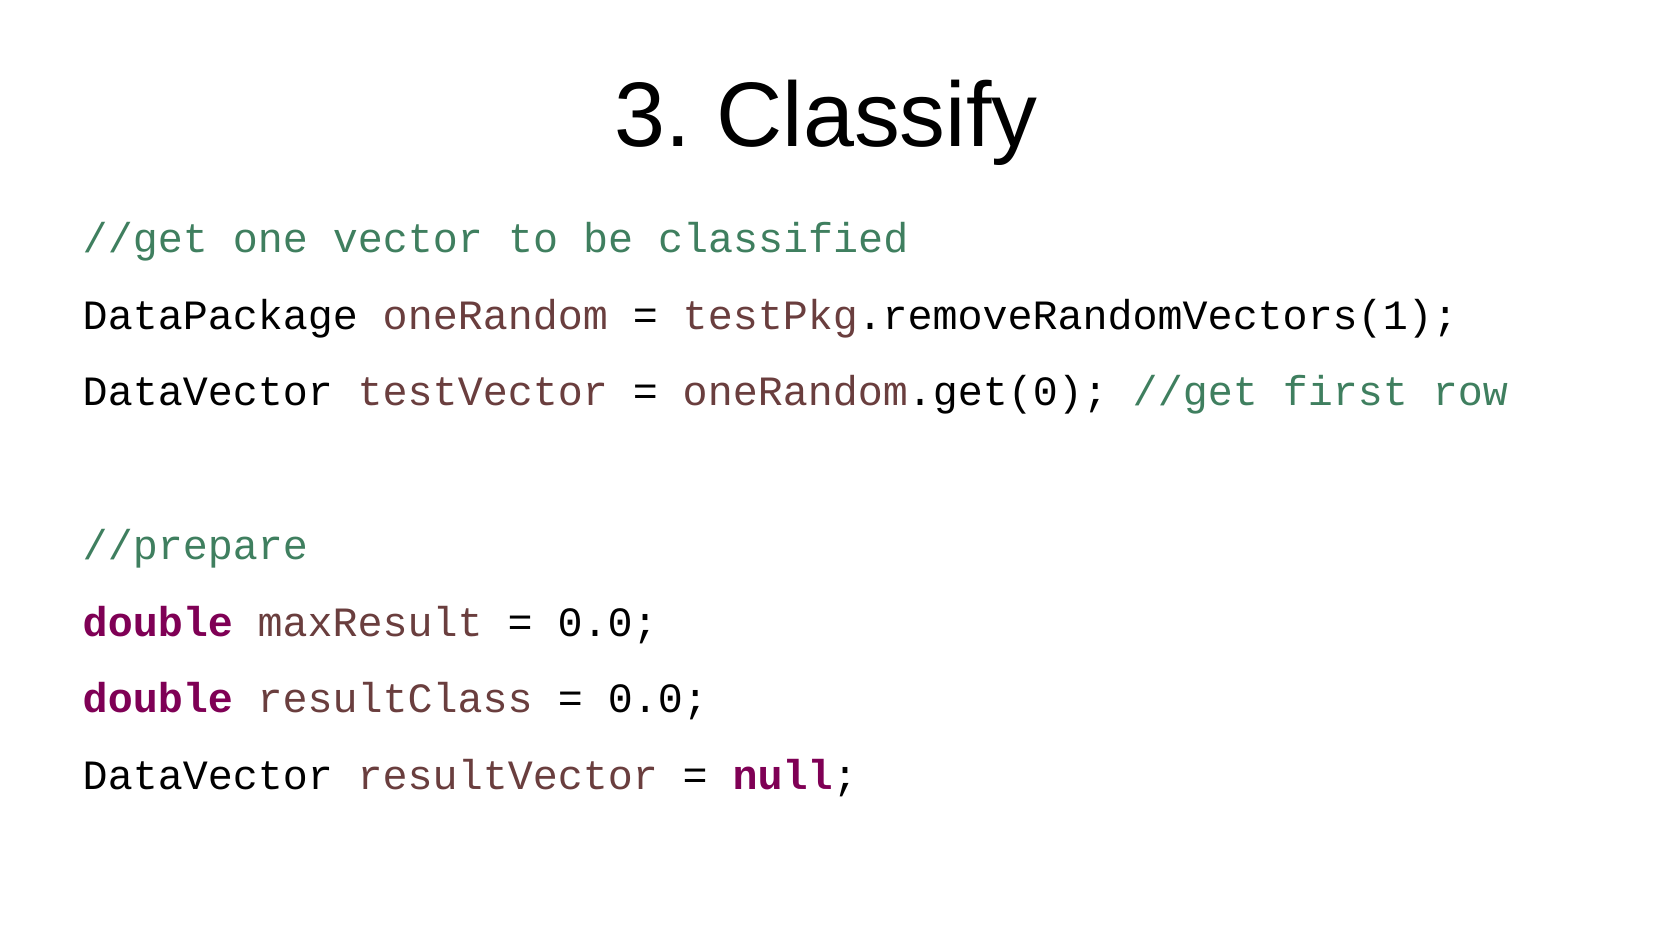

# 3. Classify
//get one vector to be classified
DataPackage oneRandom = testPkg.removeRandomVectors(1);
DataVector testVector = oneRandom.get(0); //get first row
//prepare
double maxResult = 0.0;
double resultClass = 0.0;
DataVector resultVector = null;